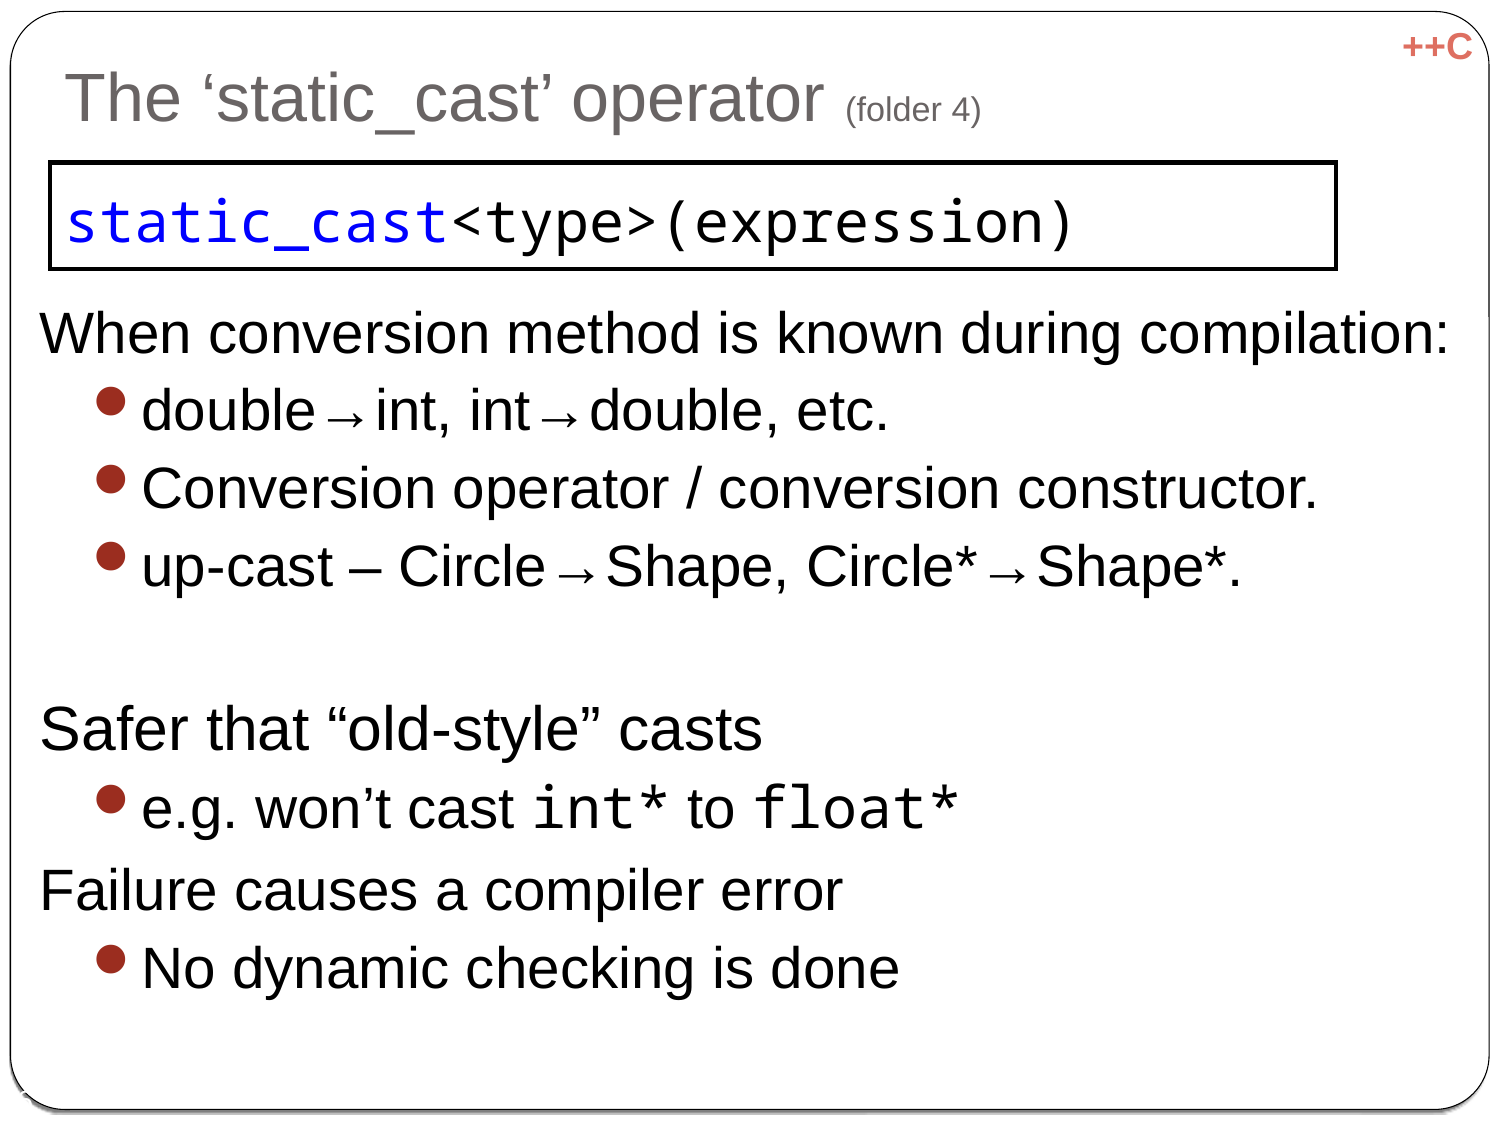

The ‘static_cast’ operator (folder 4)
static_cast<type>(expression)
# When conversion method is known during compilation:
double→int, int→double, etc.
Conversion operator / conversion constructor.
up-cast – Circle→Shape, Circle*→Shape*.
Safer that “old-style” casts
e.g. won’t cast int* to float*
Failure causes a compiler error
No dynamic checking is done